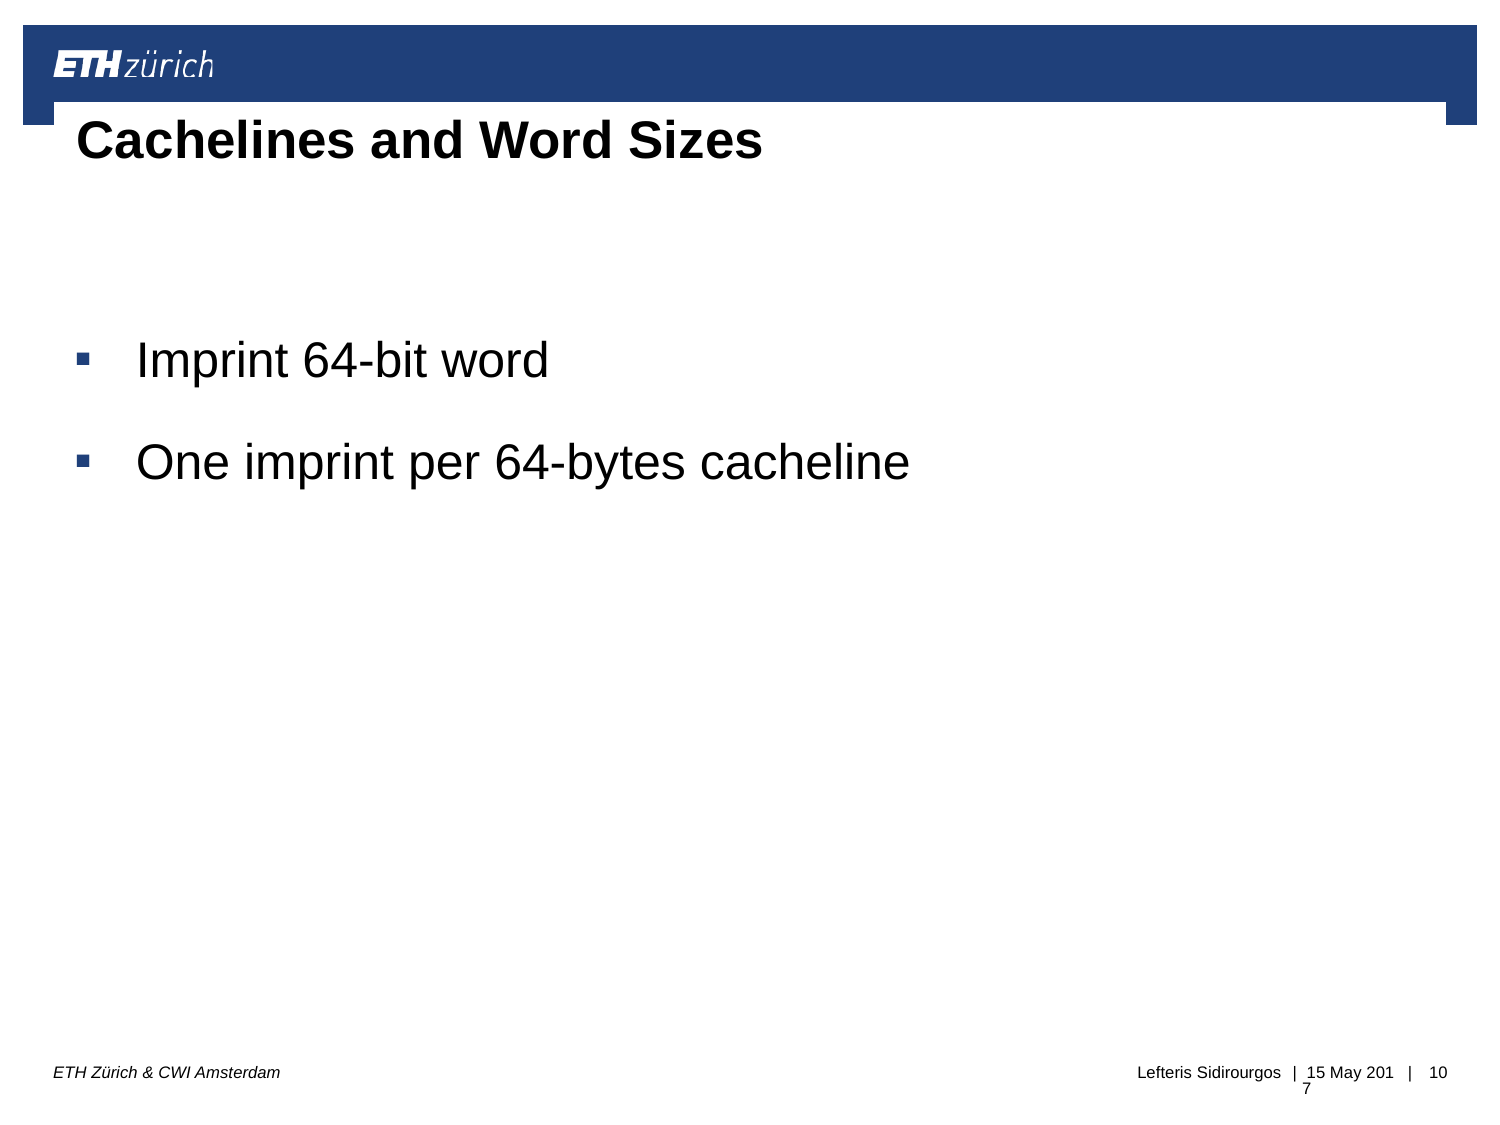

# Cachelines and Word Sizes
Imprint 64-bit word
One imprint per 64-bytes cacheline
Lefteris Sidirourgos
 15 May 2017
10